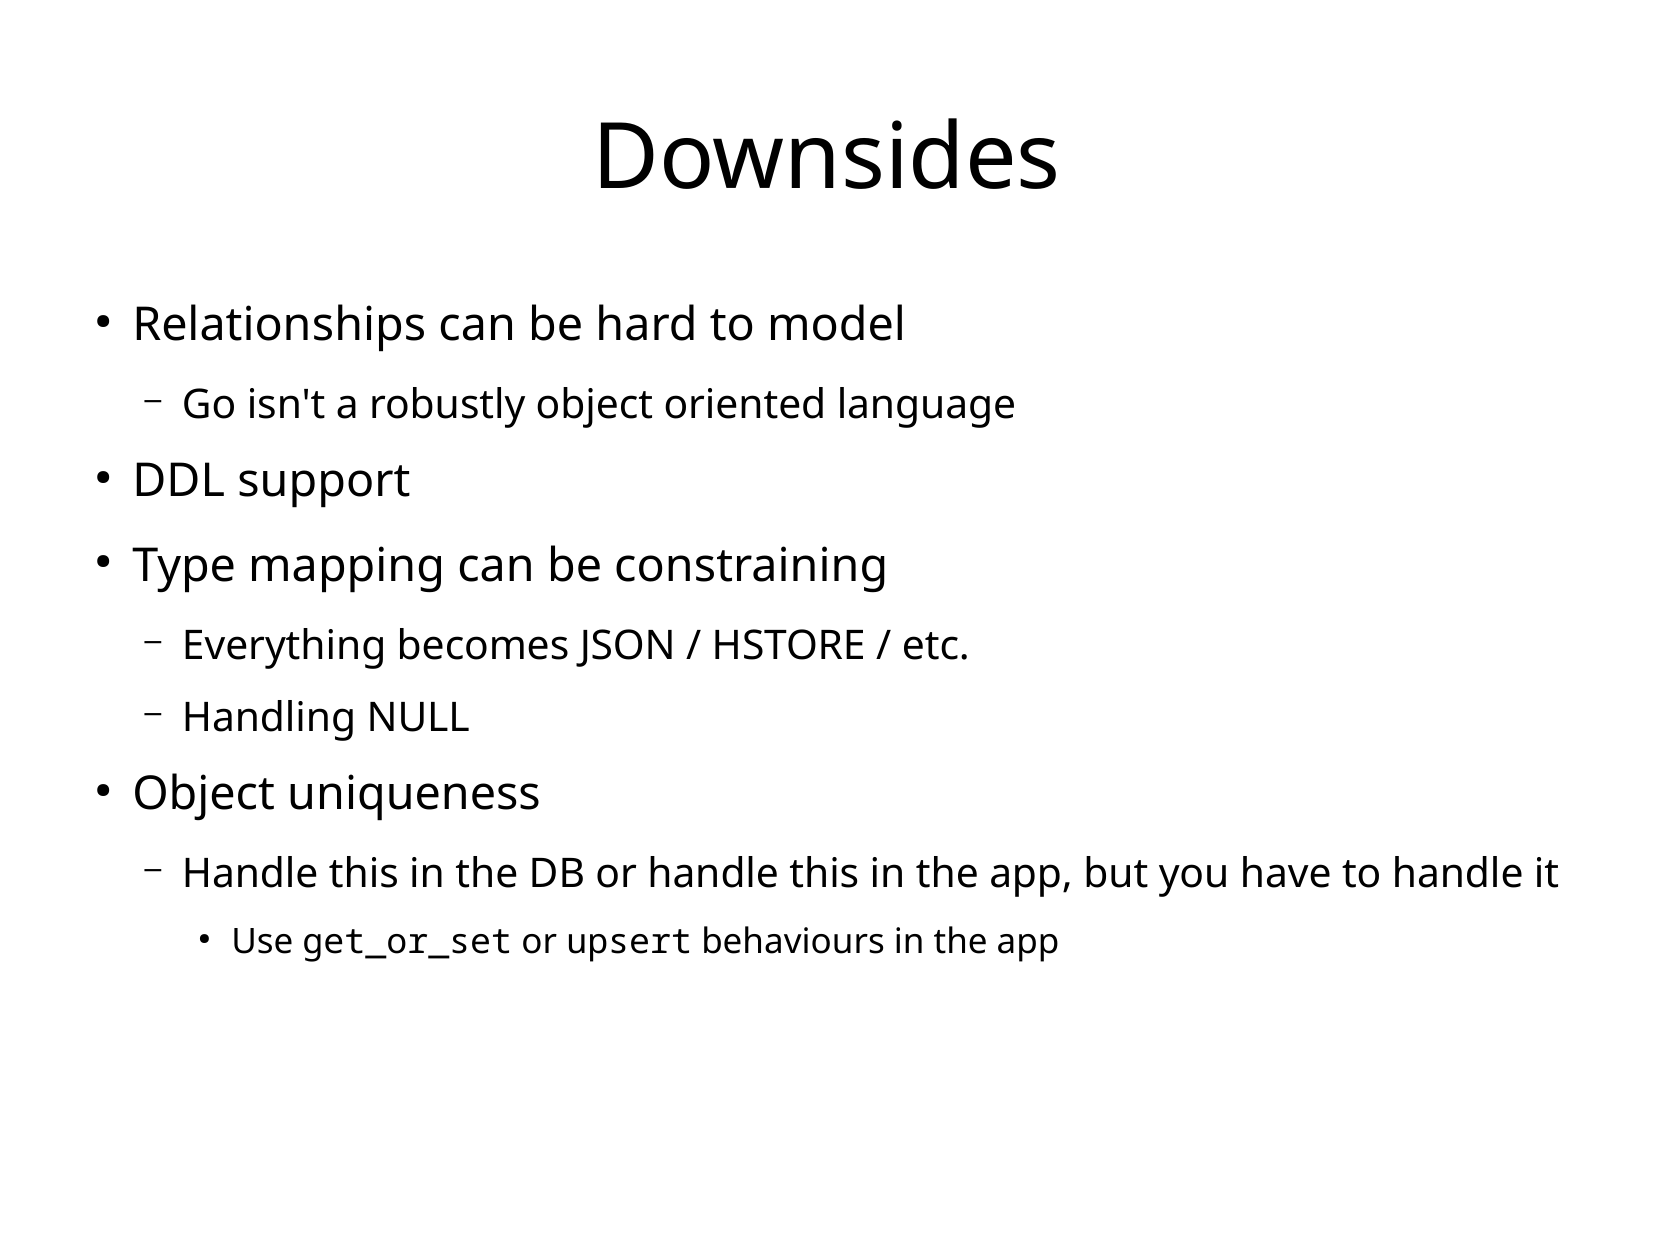

# Downsides
Relationships can be hard to model
Go isn't a robustly object oriented language
DDL support
Type mapping can be constraining
Everything becomes JSON / HSTORE / etc.
Handling NULL
Object uniqueness
Handle this in the DB or handle this in the app, but you have to handle it
Use get_or_set or upsert behaviours in the app